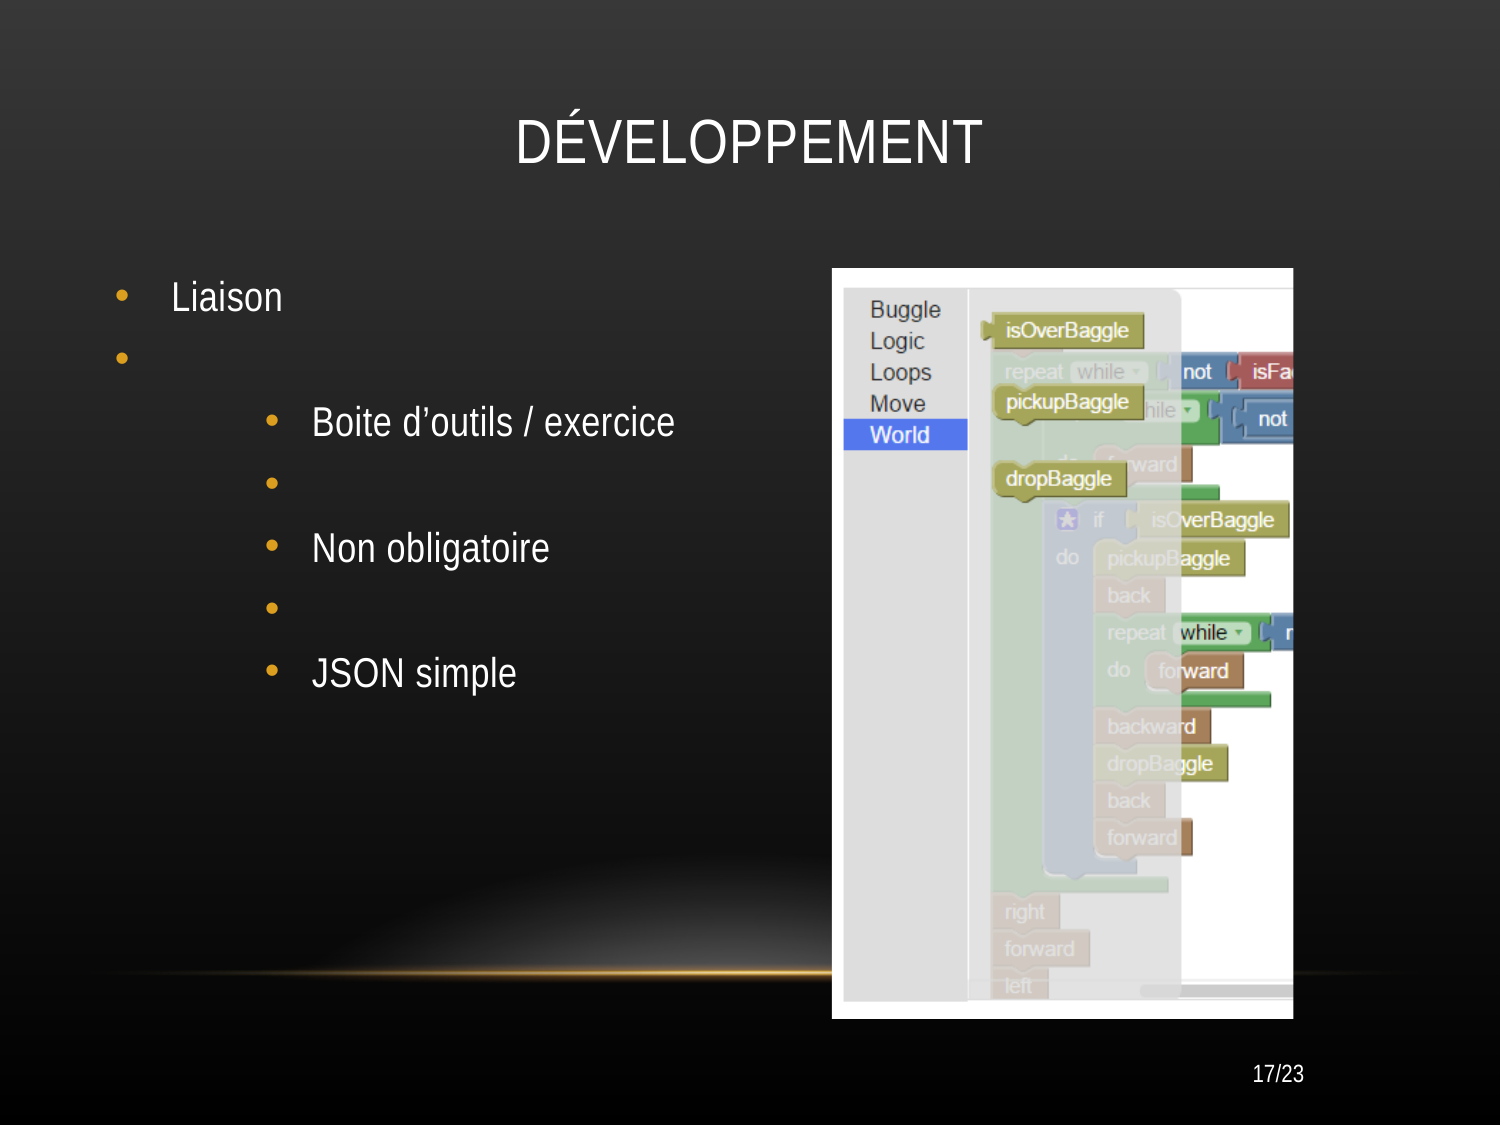

développement
# Liaison
Boite d’outils / exercice
Non obligatoire
JSON simple